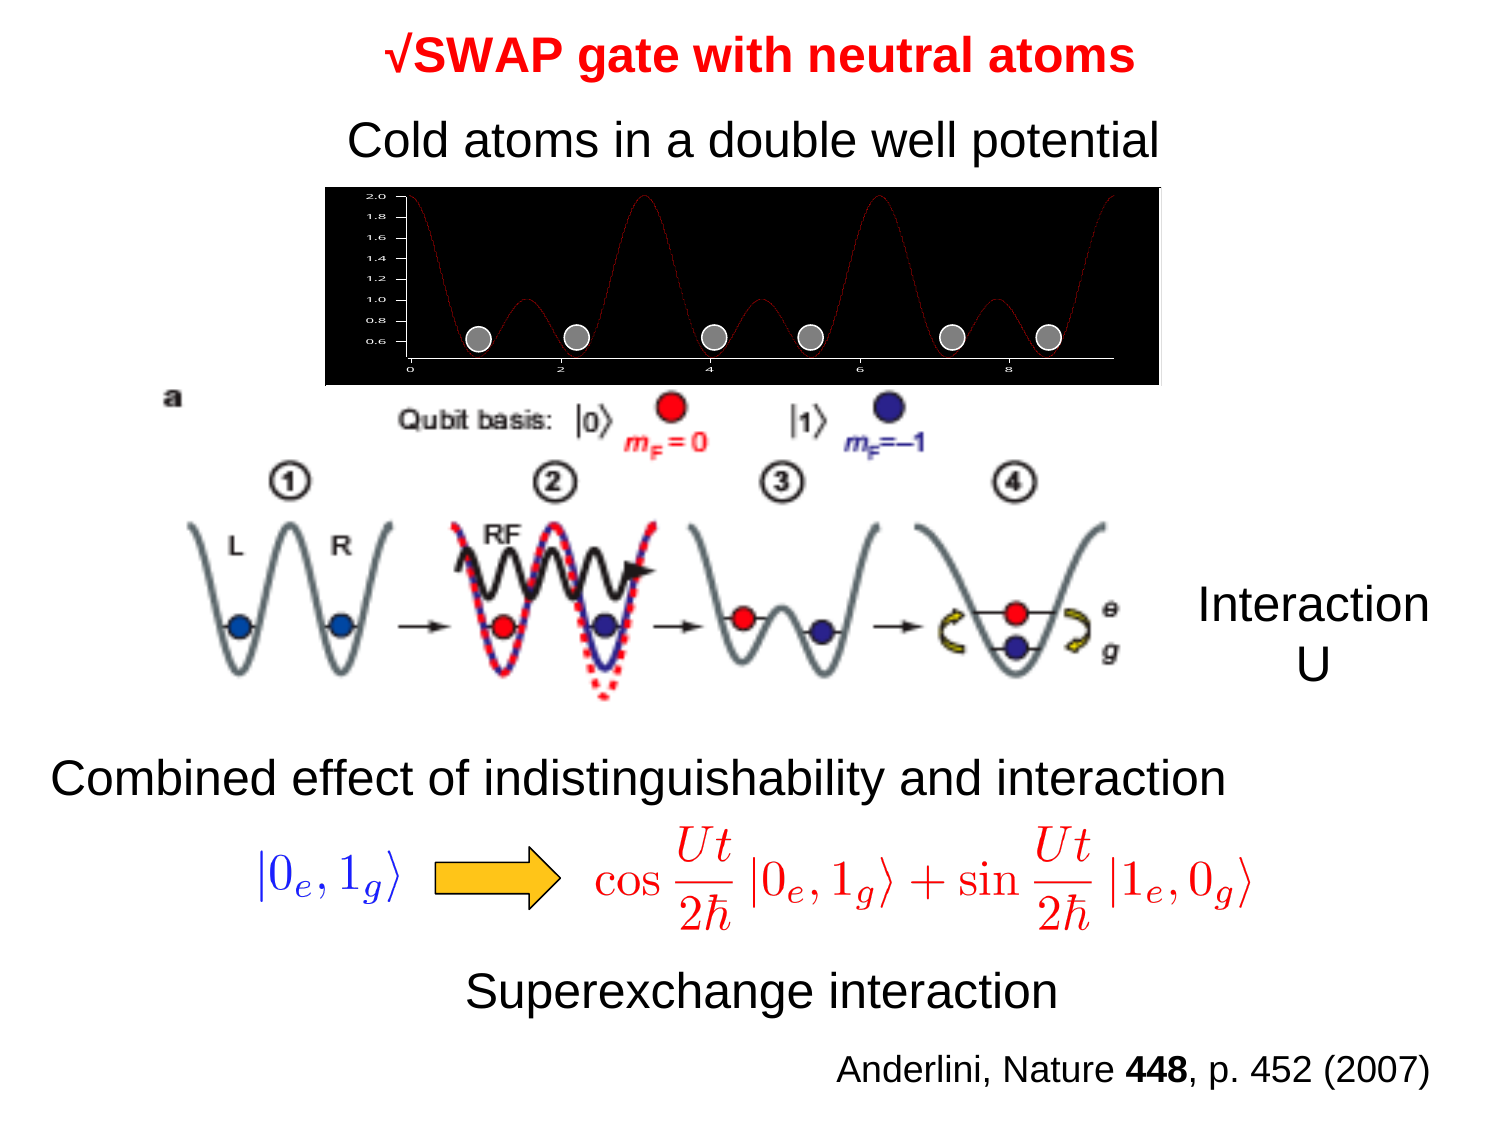

√SWAP gate with neutral atoms
Cold atoms in a double well potential
Interaction
U
Combined effect of indistinguishability and interaction
Superexchange interaction
Anderlini, Nature 448, p. 452 (2007)